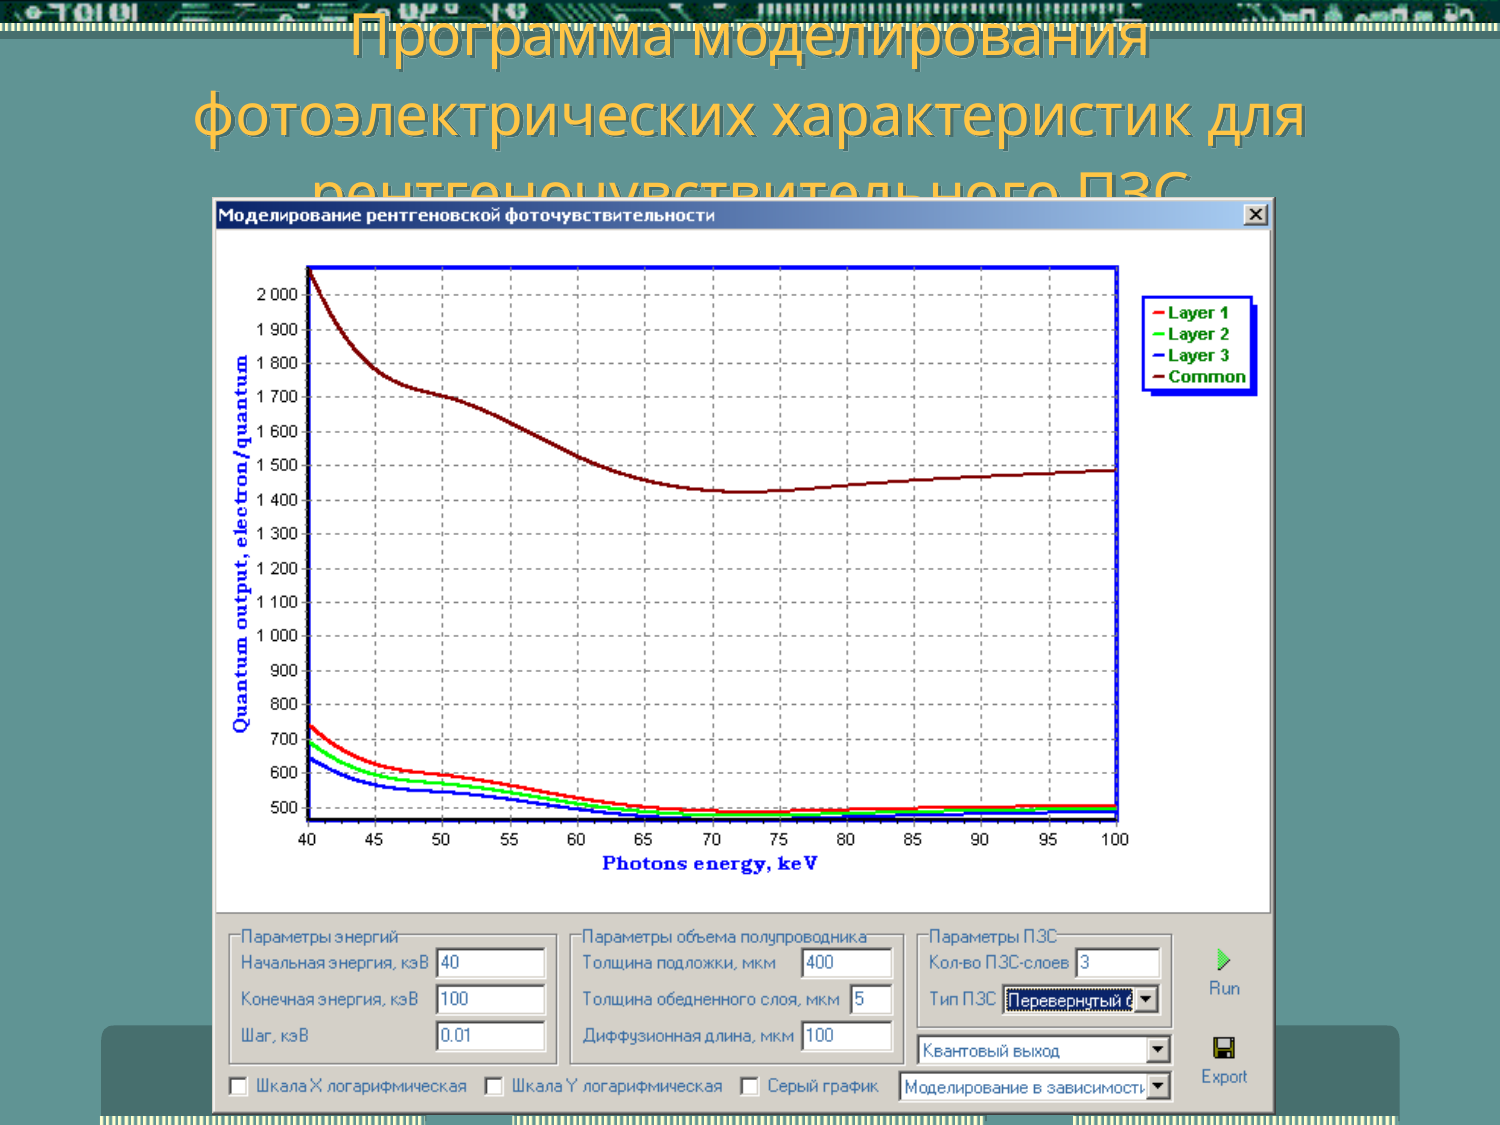

# Программа моделирования фотоэлектрических характеристик для рентгеночувствительного ПЗС